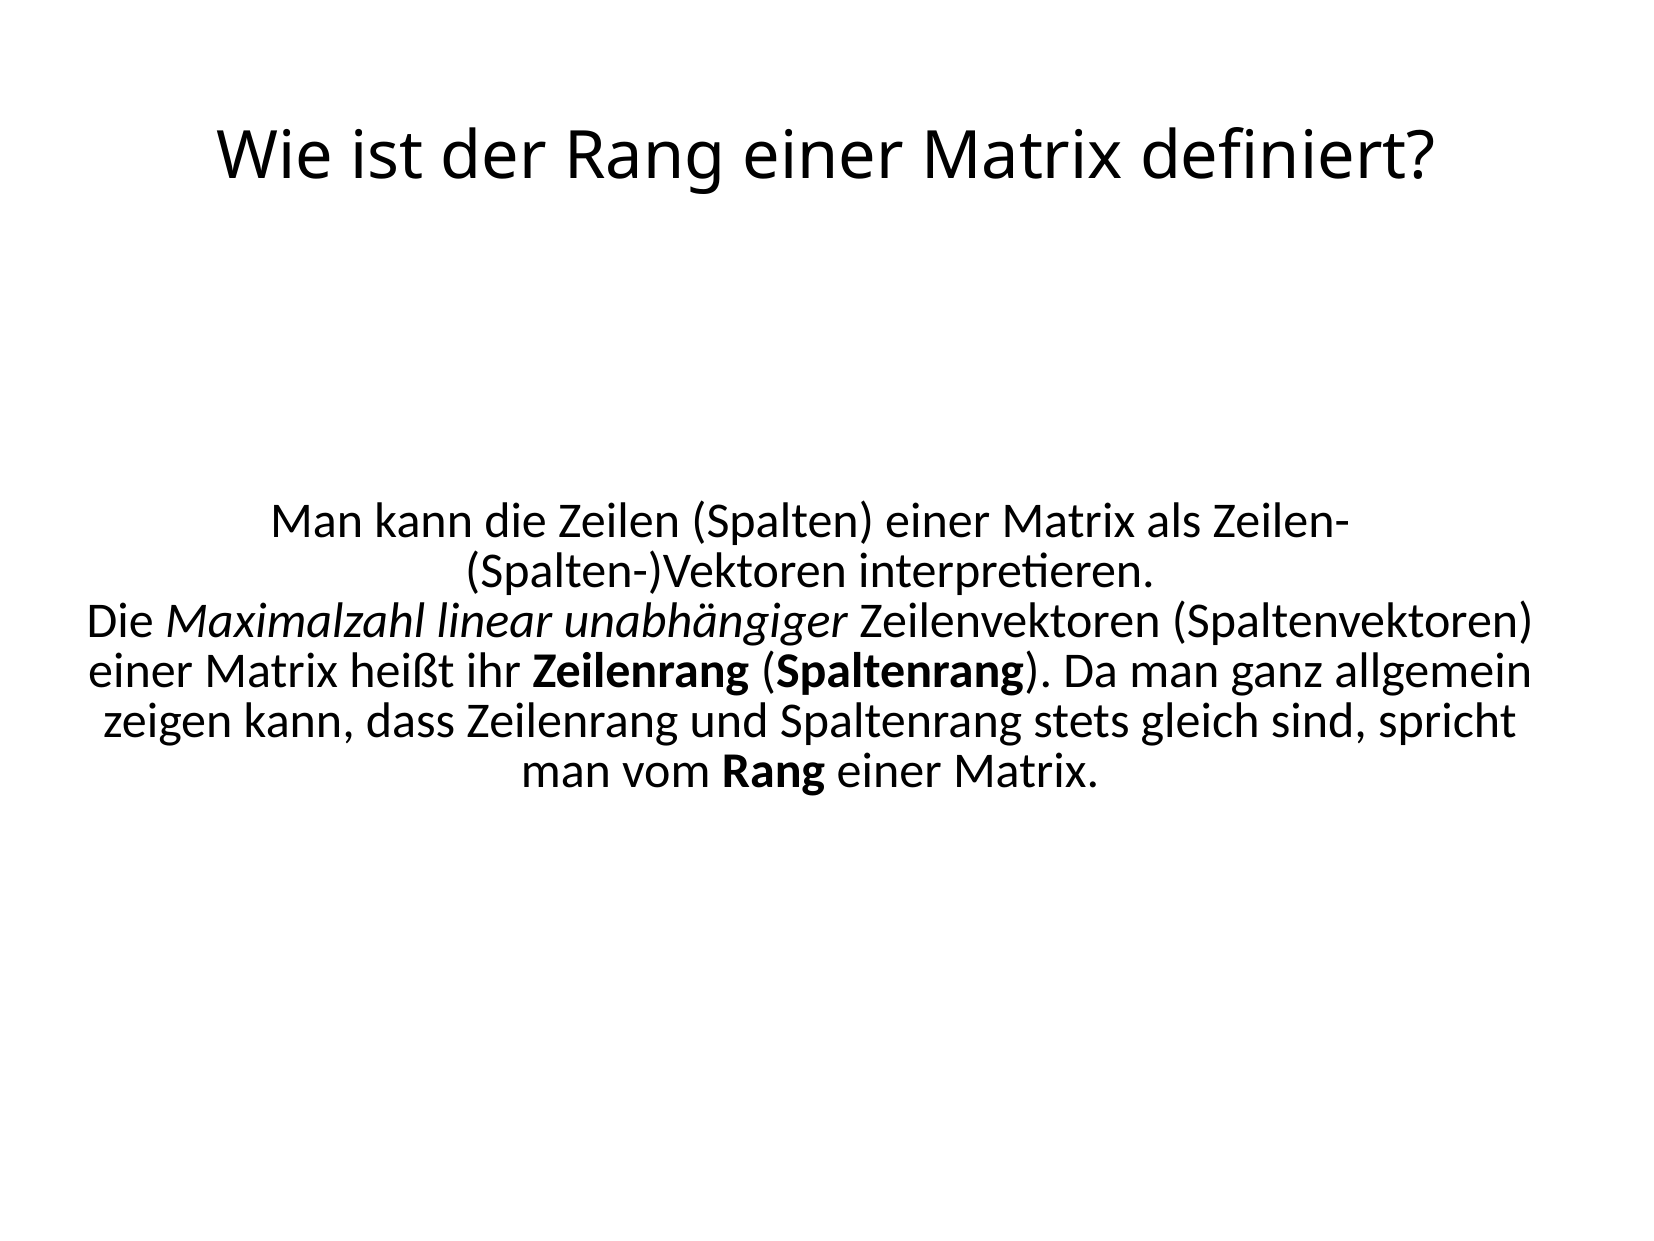

# Wie ist der Rang einer Matrix definiert?
Man kann die Zeilen (Spalten) einer Matrix als Zeilen-(Spalten-)Vektoren interpretieren.
Die Maximalzahl linear unabhängiger Zeilenvektoren (Spaltenvektoren) einer Matrix heißt ihr Zeilenrang (Spaltenrang). Da man ganz allgemein zeigen kann, dass Zeilenrang und Spaltenrang stets gleich sind, spricht man vom Rang einer Matrix.